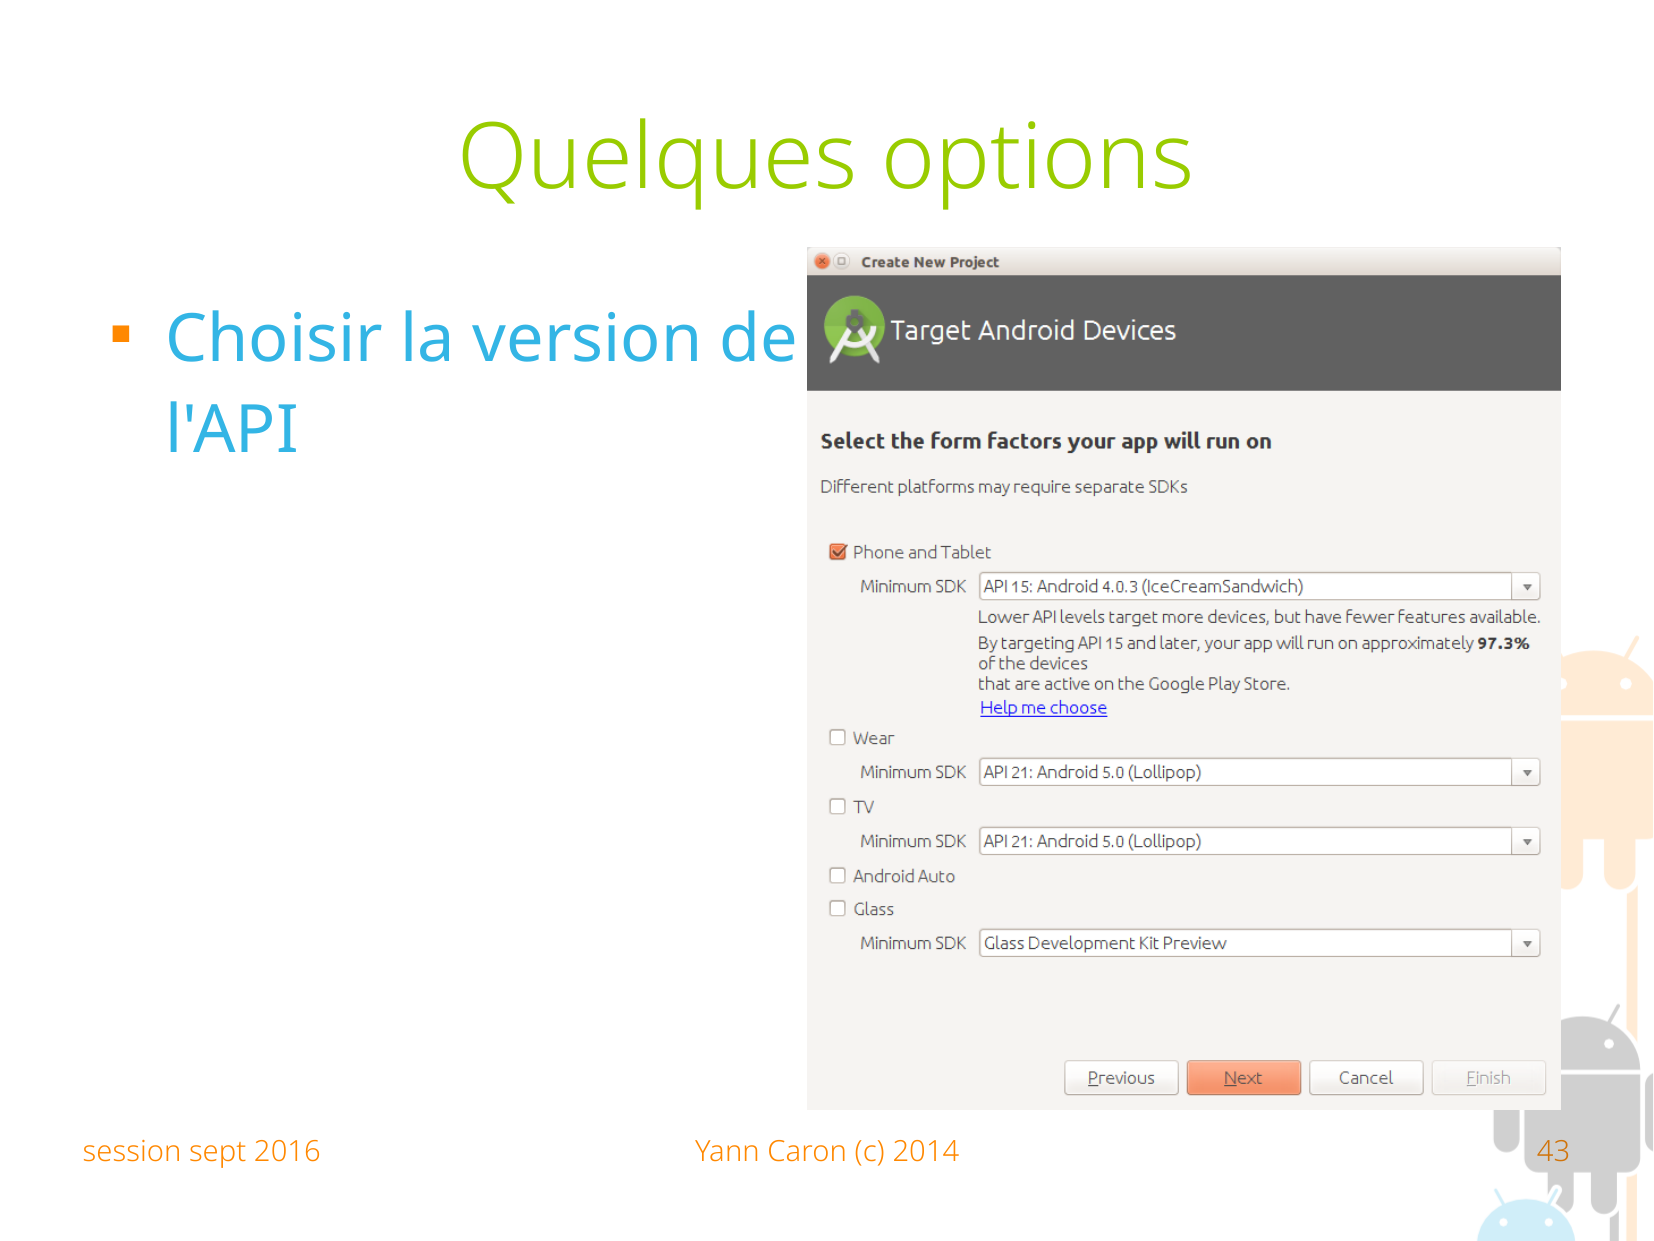

# Quelques options
Choisir la version de l'API
session sept 2016
Yann Caron (c) 2014
43